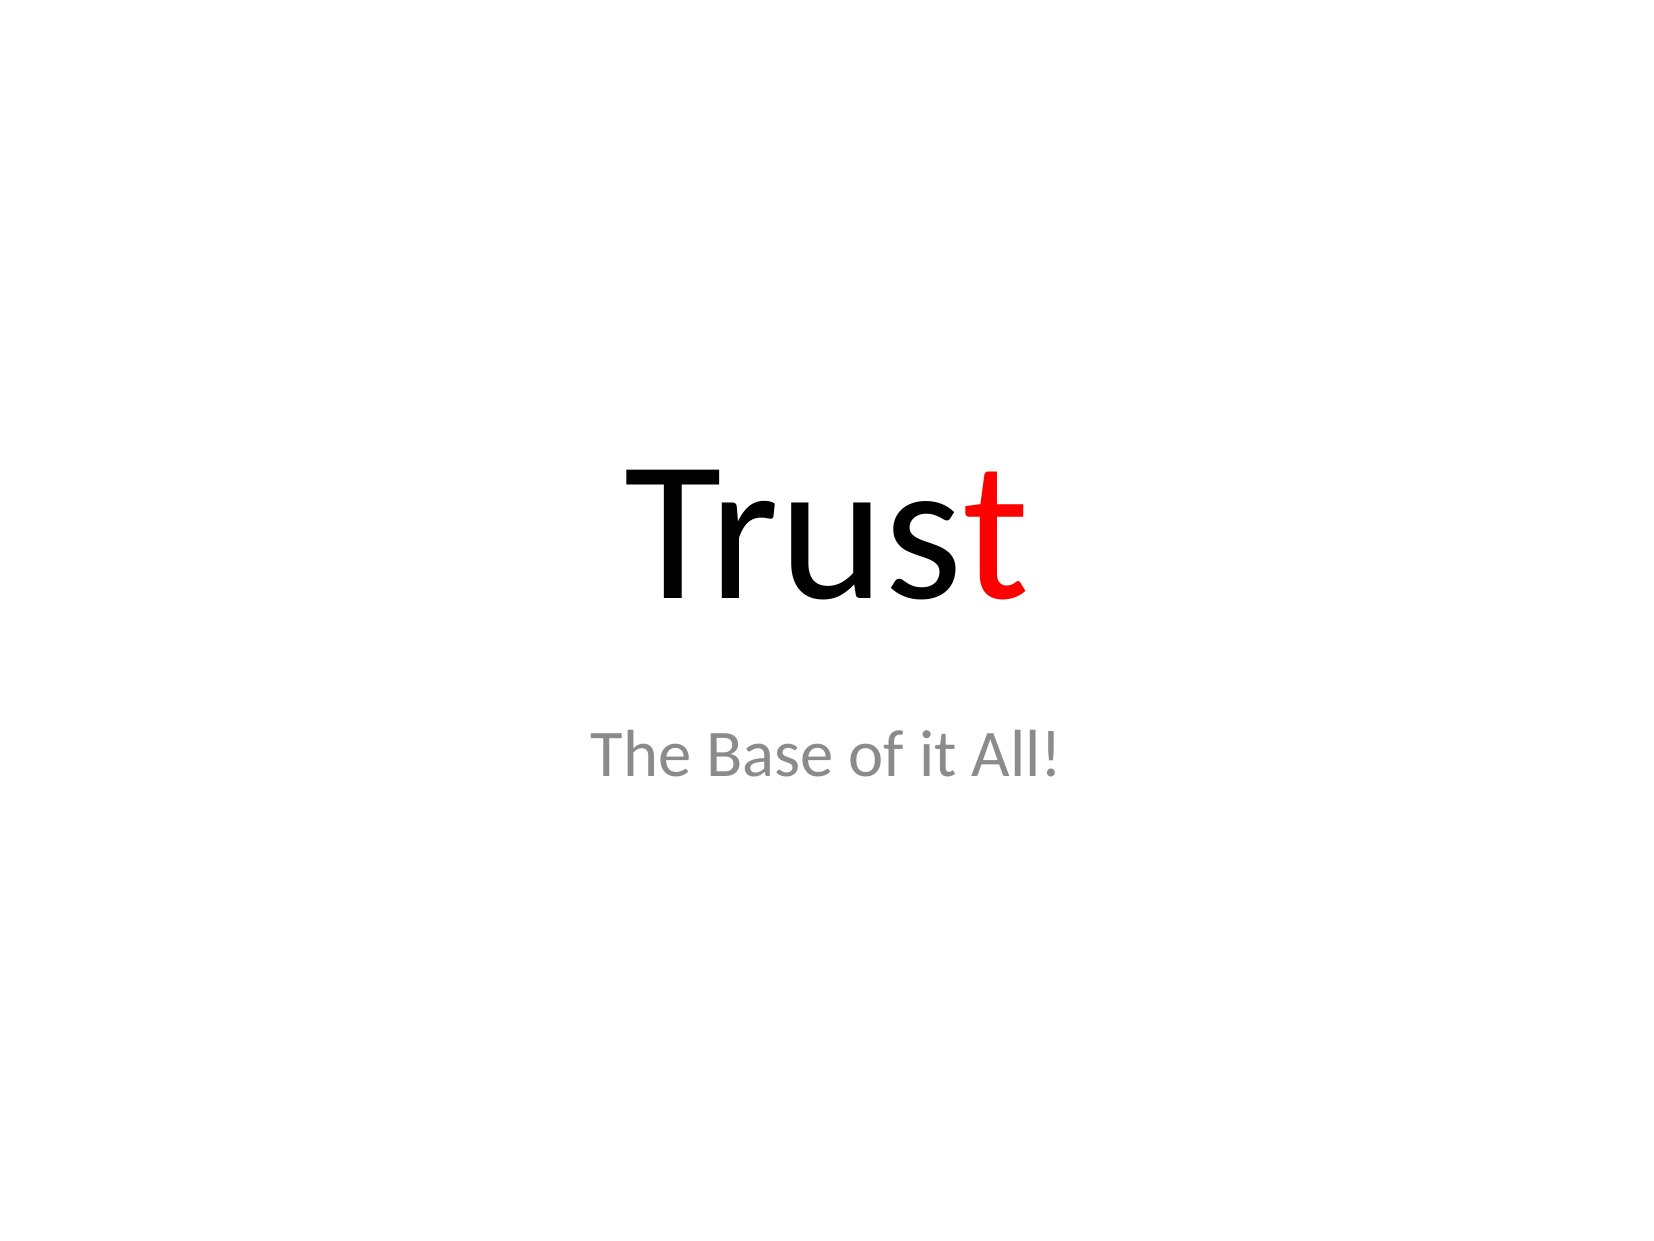

# Trust
The Base of it All!